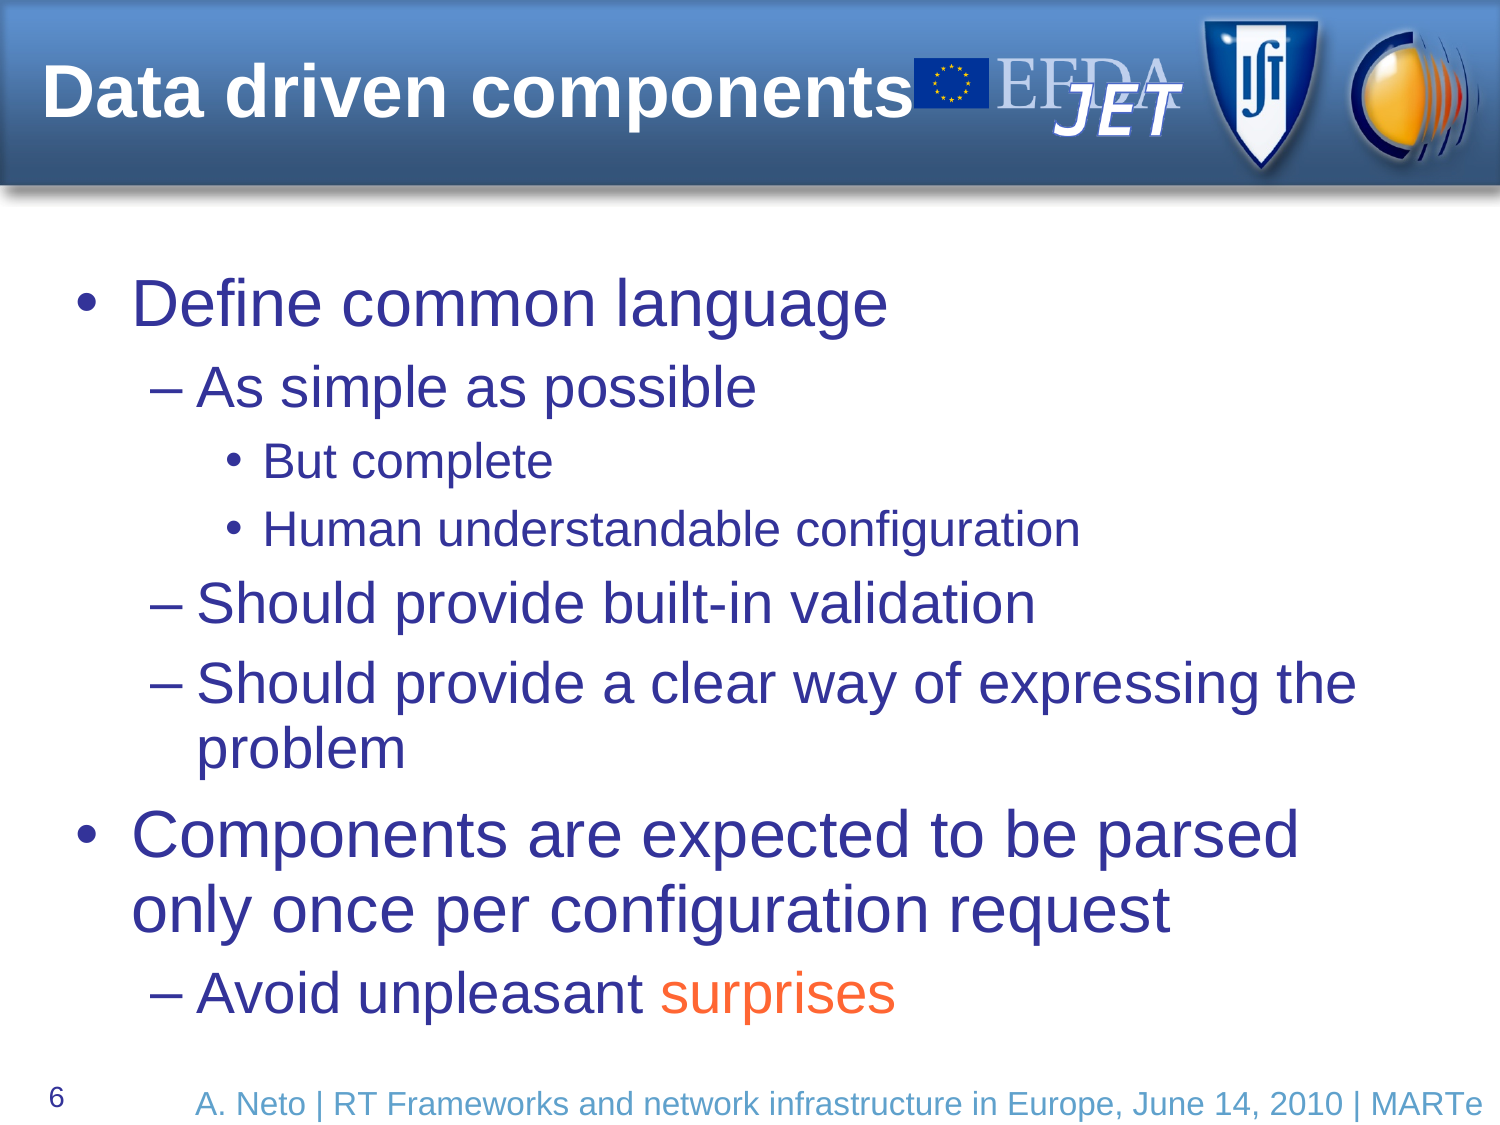

# Data driven components
Define common language
As simple as possible
But complete
Human understandable configuration
Should provide built-in validation
Should provide a clear way of expressing the problem
Components are expected to be parsed only once per configuration request
Avoid unpleasant surprises